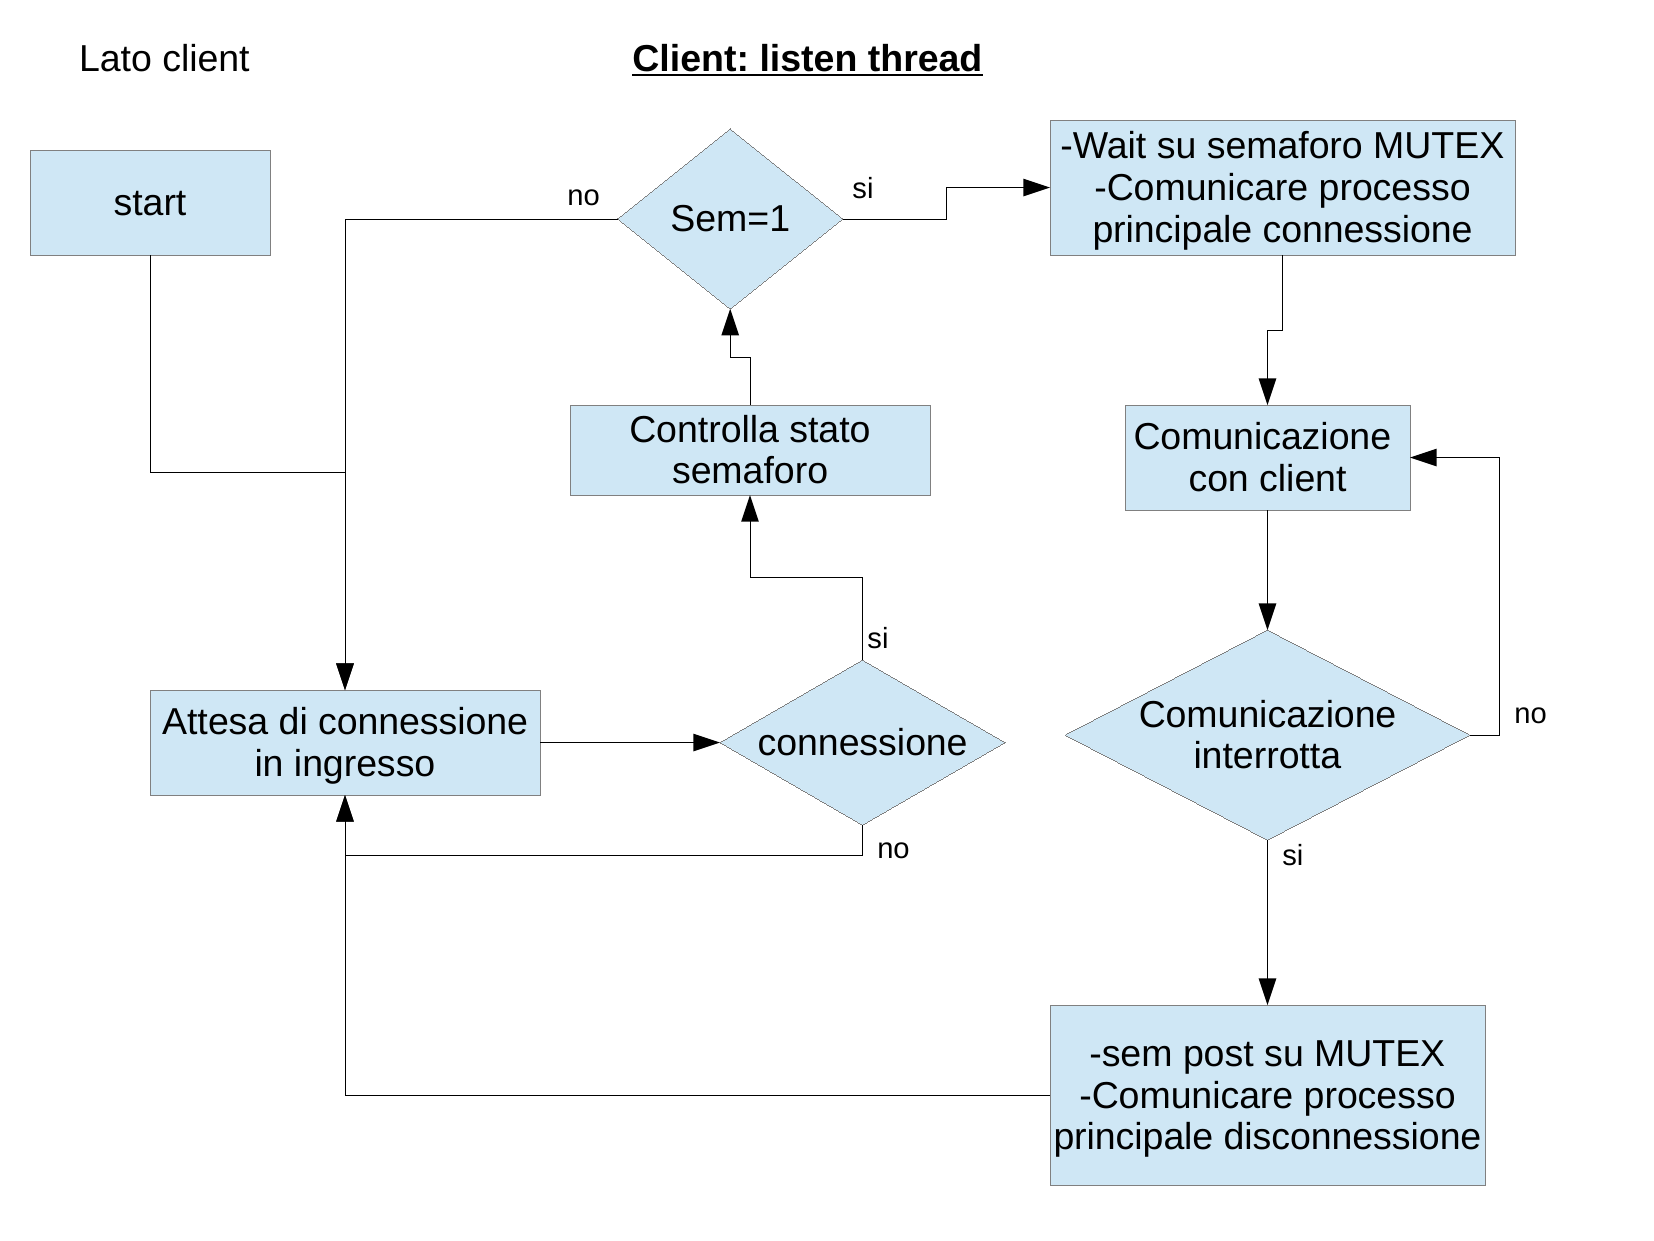

Client: listen thread
Lato client
-Wait su semaforo MUTEX
-Comunicare processo
principale connessione
Sem=1
start
si
no
Controlla stato
semaforo
Comunicazione
con client
si
Comunicazione
interrotta
connessione
Attesa di connessione
in ingresso
no
no
si
-sem post su MUTEX
-Comunicare processo
principale disconnessione